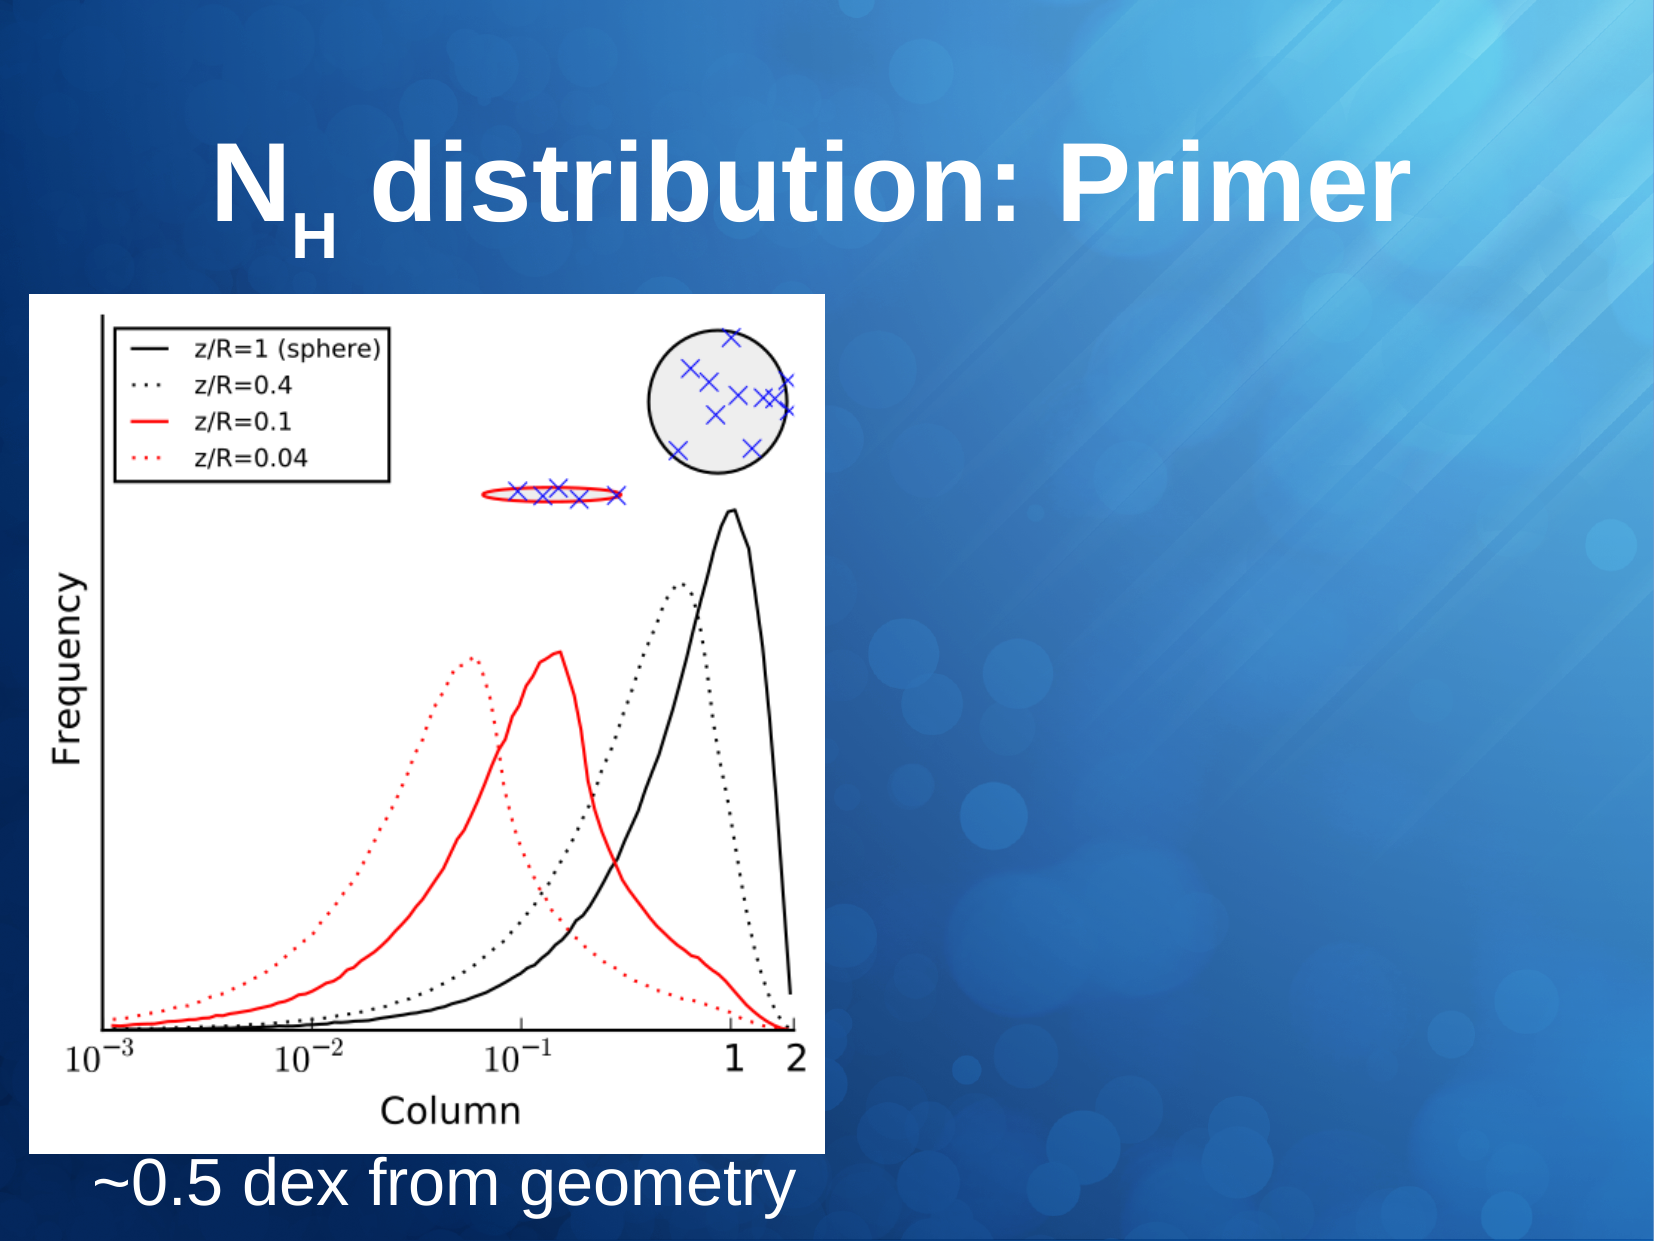

# NH distribution: Primer
~0.5 dex from geometry